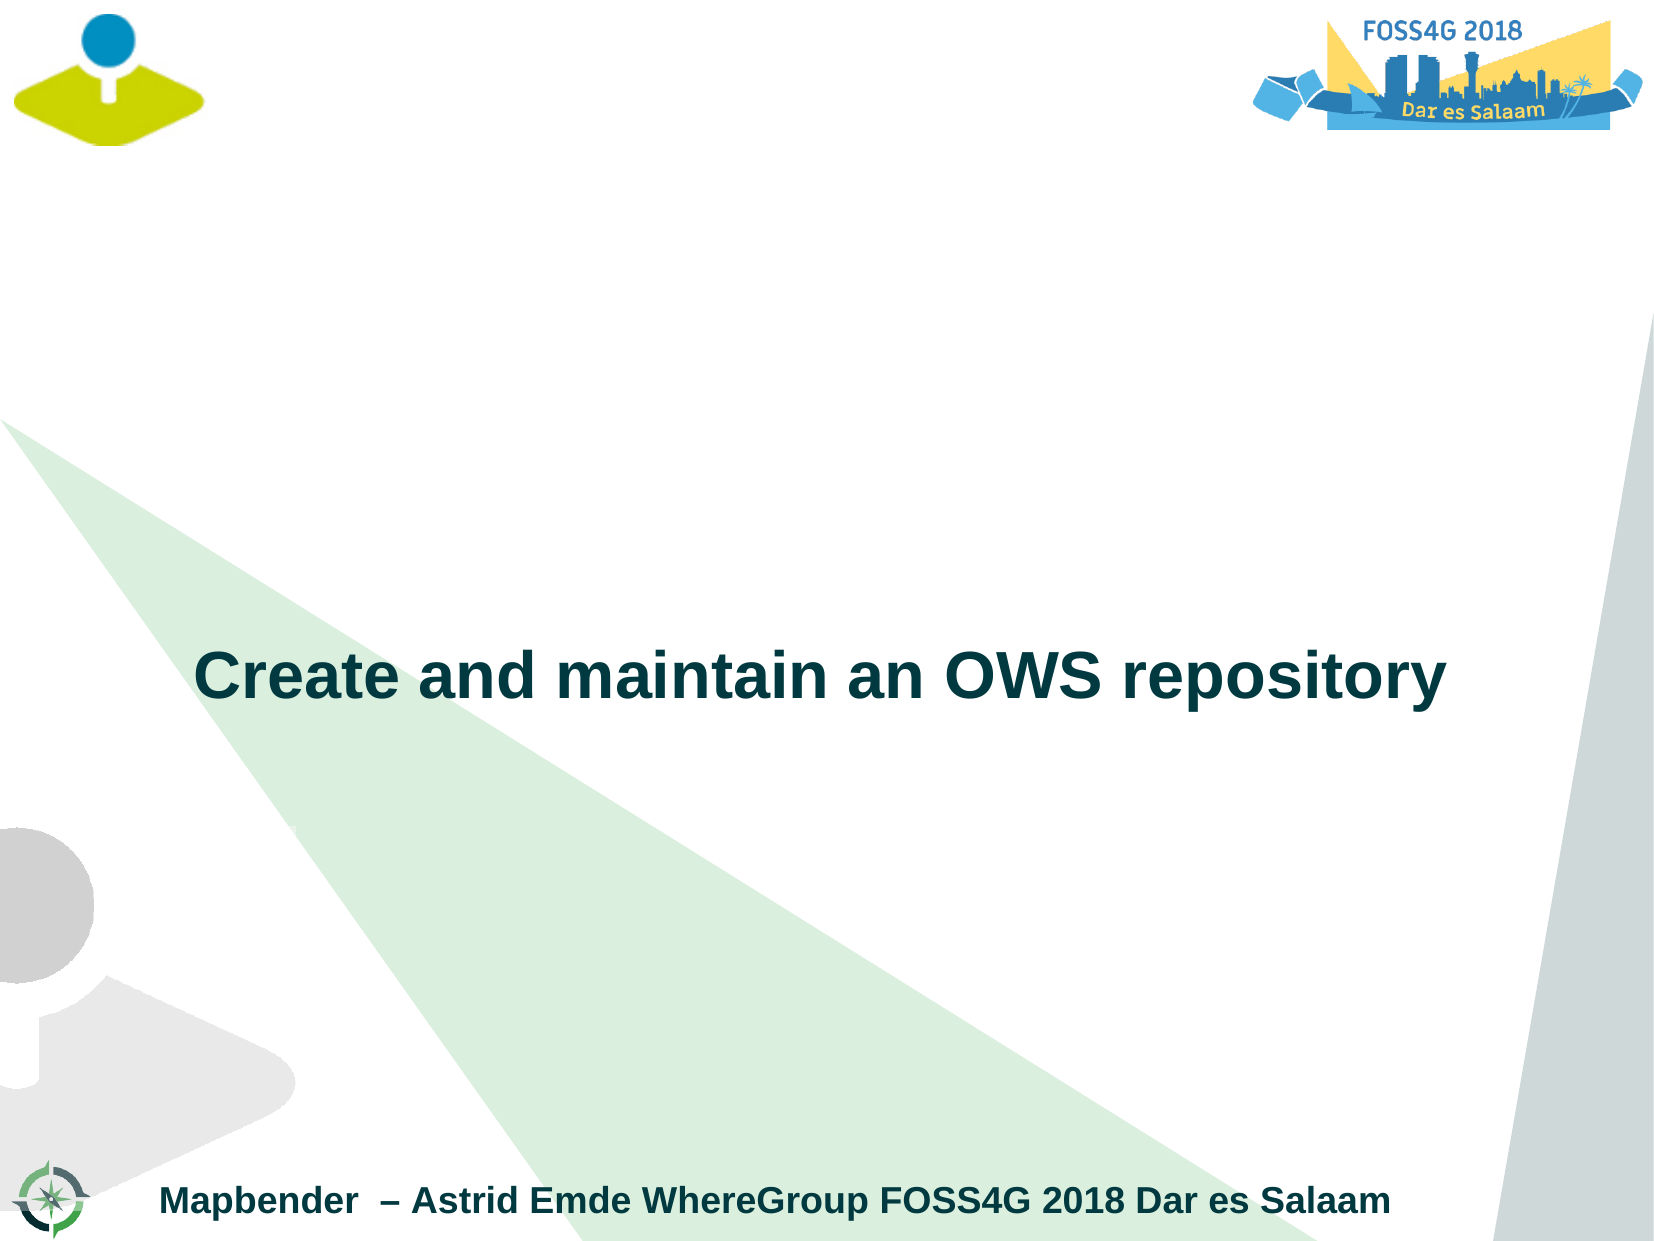

# Create and maintain an OWS repository